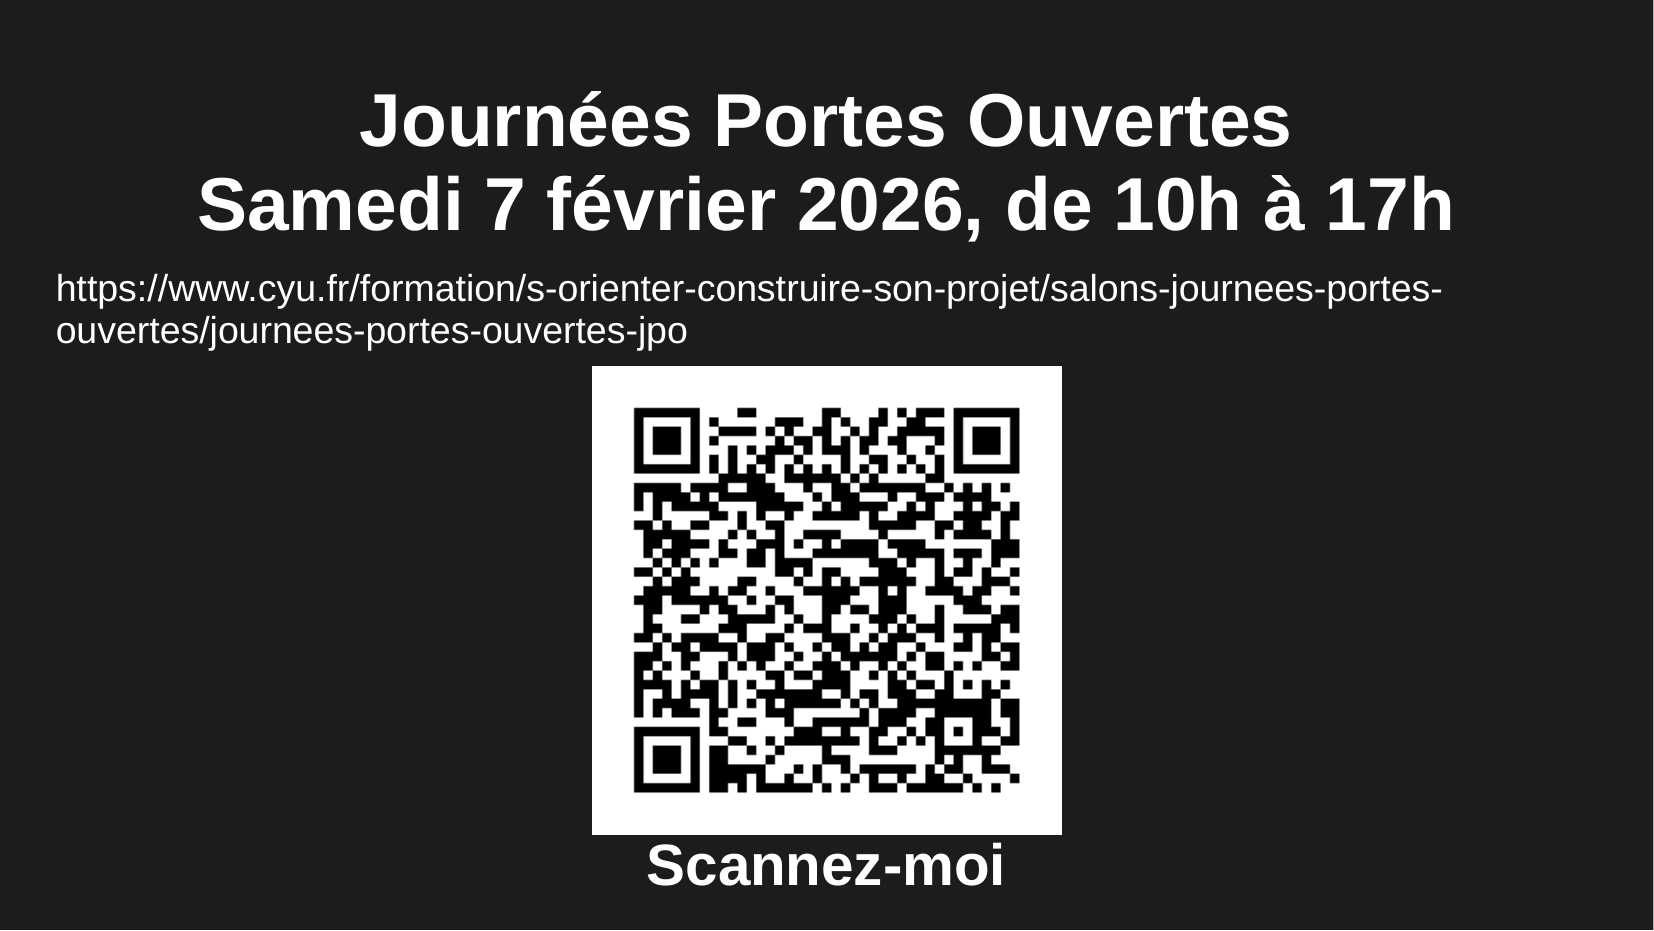

Journées Portes Ouvertes
Samedi 7 février 2026, de 10h à 17h
https://www.cyu.fr/formation/s-orienter-construire-son-projet/salons-journees-portes-ouvertes/journees-portes-ouvertes-jpo
Scannez-moi